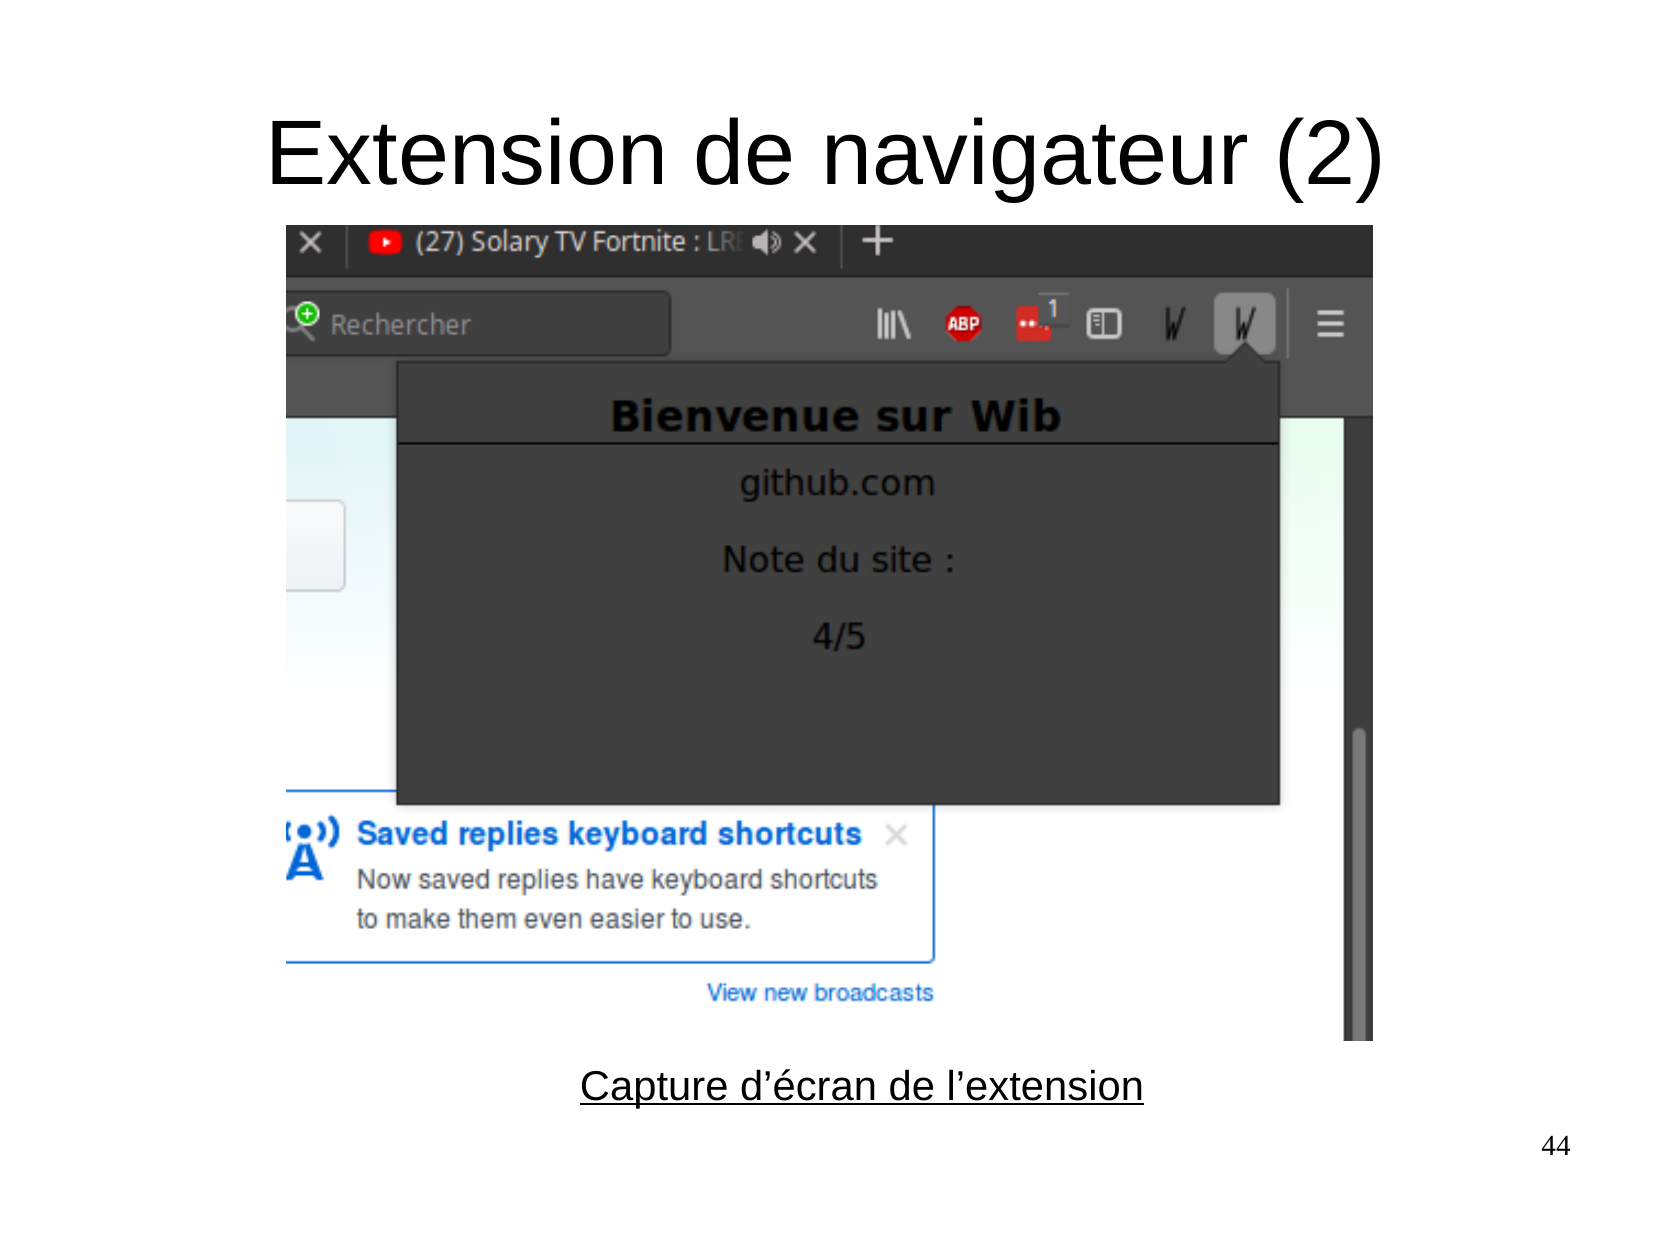

# Extension de navigateur (2)
Capture d’écran de l’extension
44